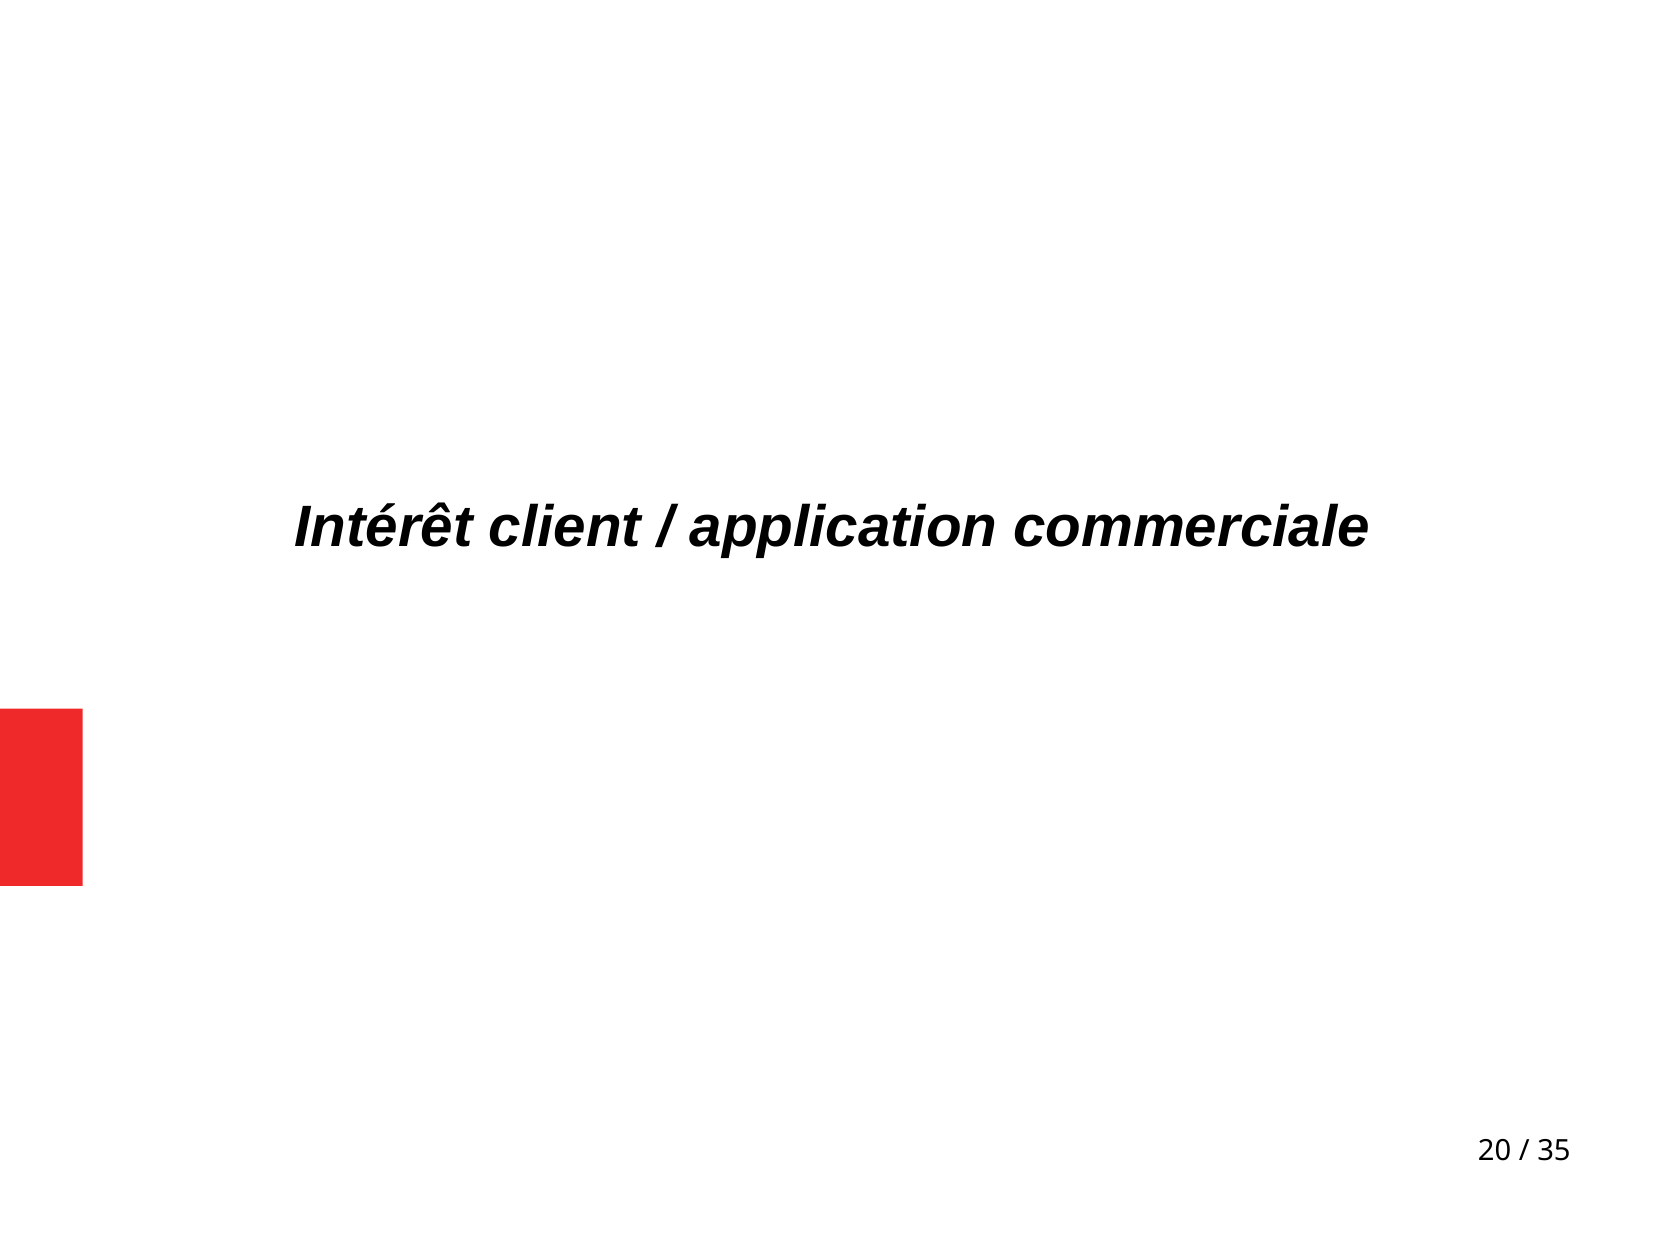

# Intérêt client / application commerciale
20